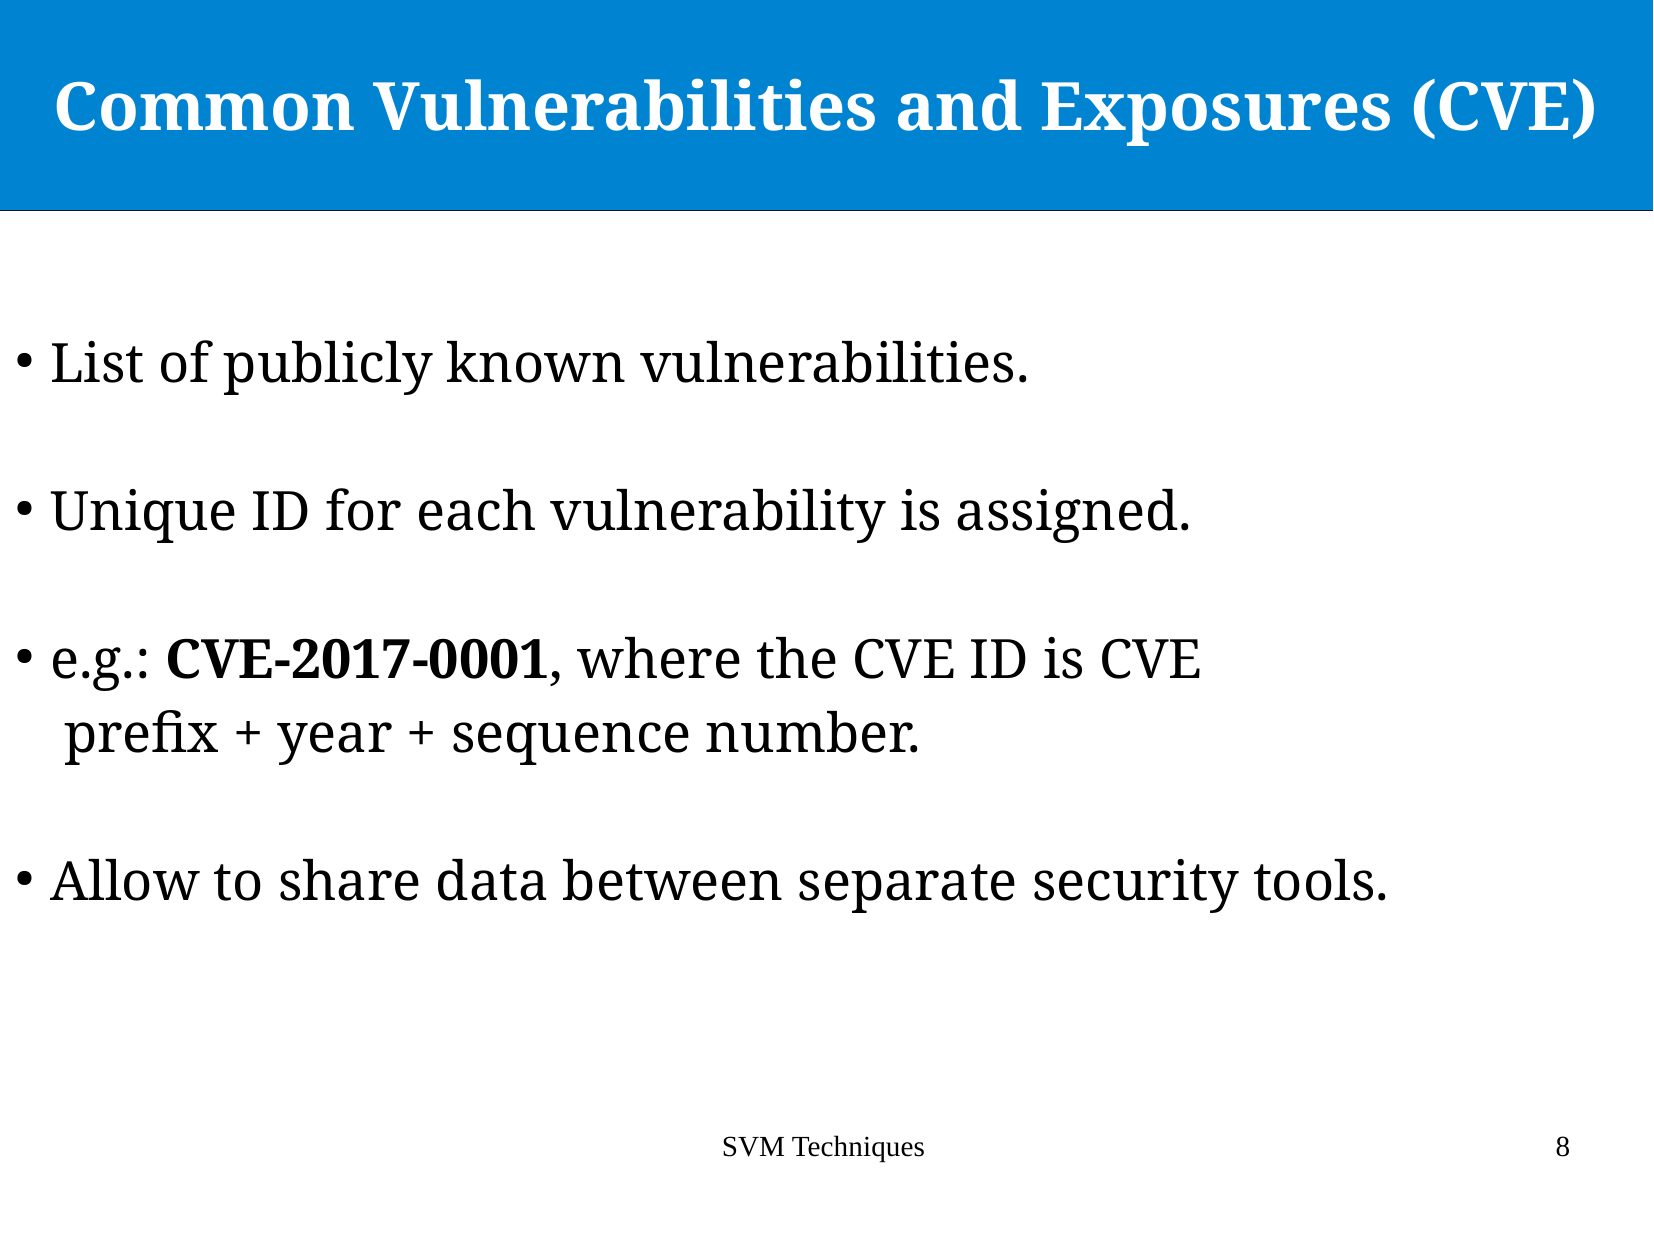

# Common Vulnerabilities and Exposures (CVE)
List of publicly known vulnerabilities.
Unique ID for each vulnerability is assigned.
e.g.: CVE-2017-0001, where the CVE ID is CVE
 prefix + year + sequence number.
Allow to share data between separate security tools.
SVM Techniques
8